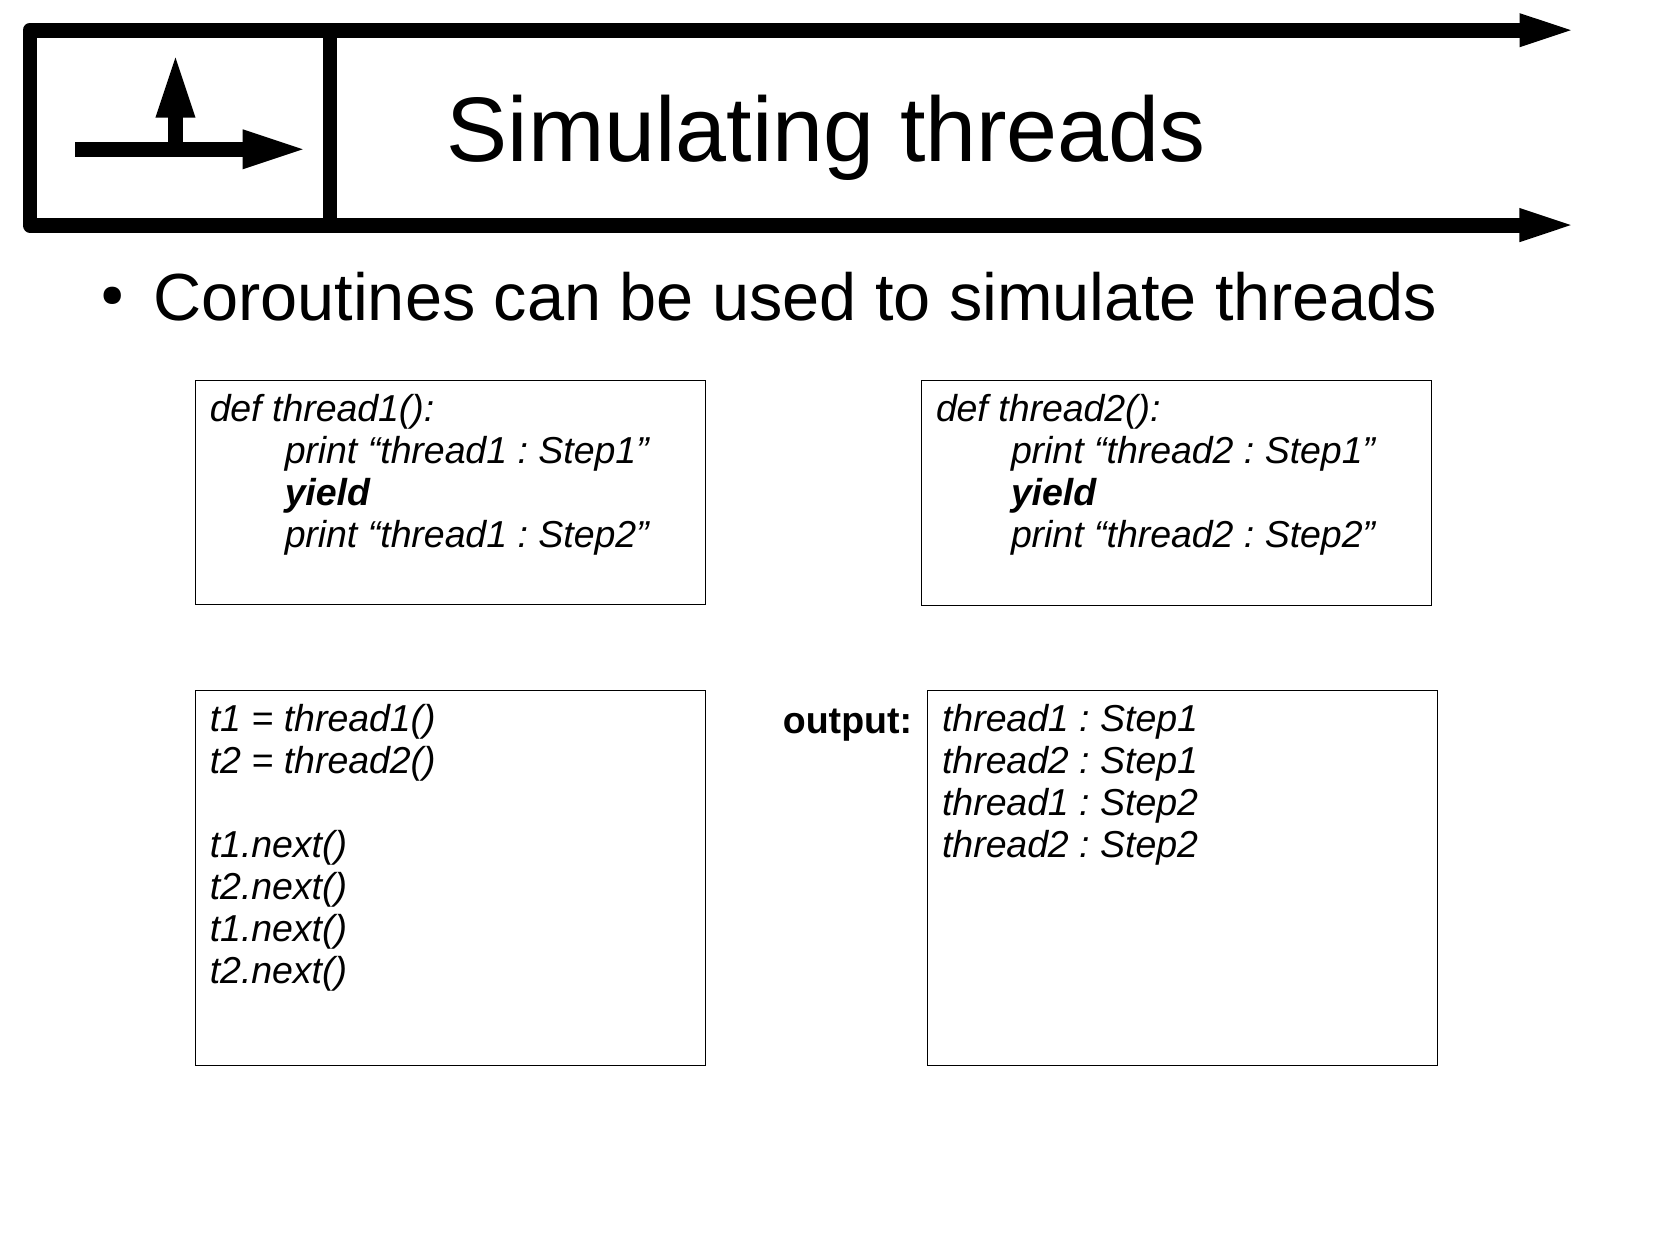

# Simulating threads
Coroutines can be used to simulate threads
def thread1():
	print “thread1 : Step1”
	yield
	print “thread1 : Step2”
def thread2():
	print “thread2 : Step1”
	yield
	print “thread2 : Step2”
t1 = thread1()
t2 = thread2()
t1.next()
t2.next()
t1.next()
t2.next()
thread1 : Step1
thread2 : Step1
thread1 : Step2
thread2 : Step2
output: